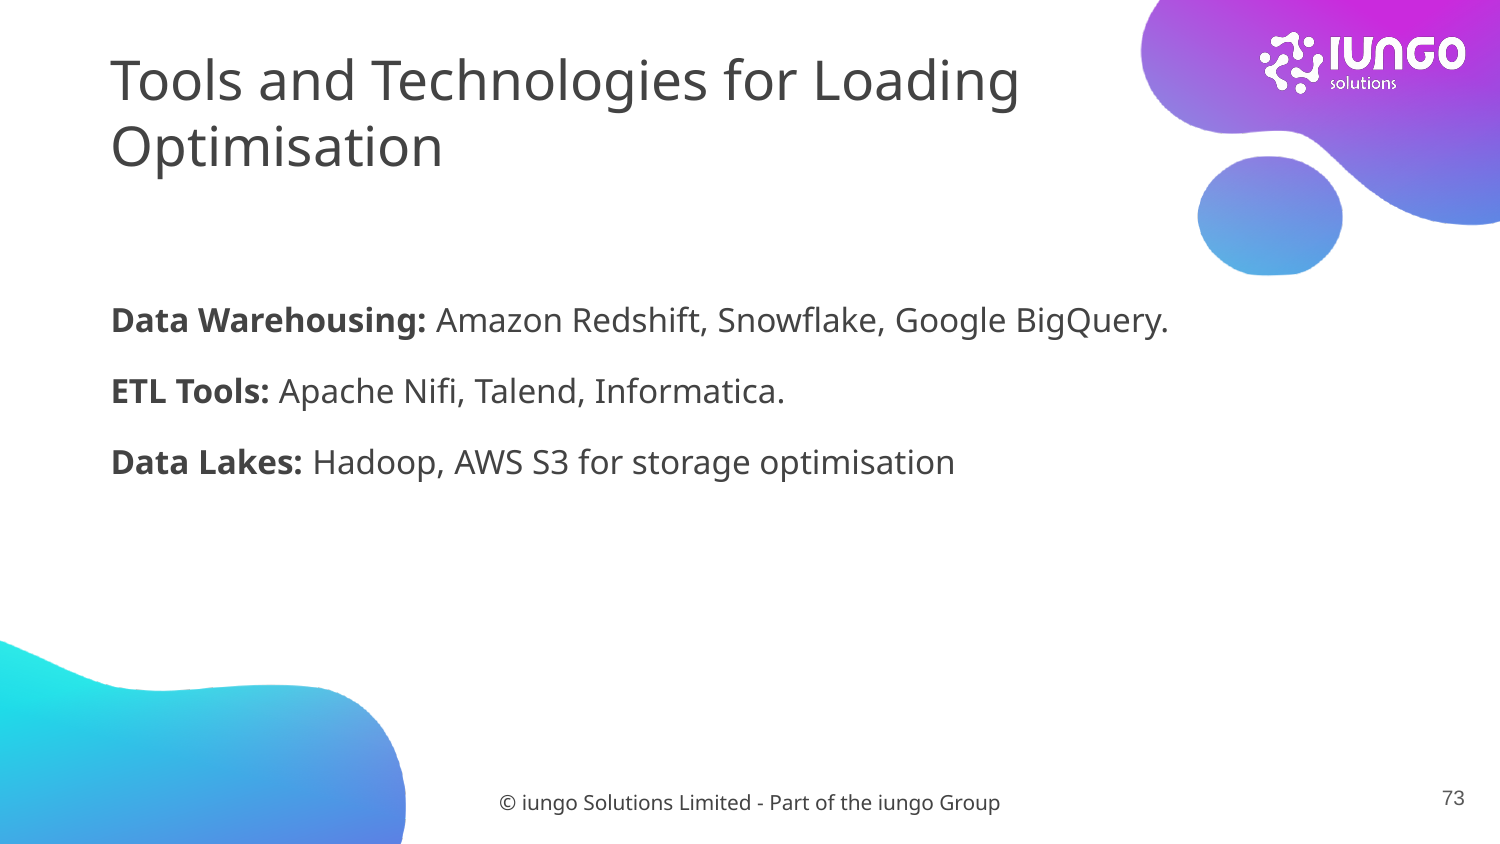

# Tools and Technologies for Loading Optimisation
Data Warehousing: Amazon Redshift, Snowflake, Google BigQuery.
ETL Tools: Apache Nifi, Talend, Informatica.
Data Lakes: Hadoop, AWS S3 for storage optimisation